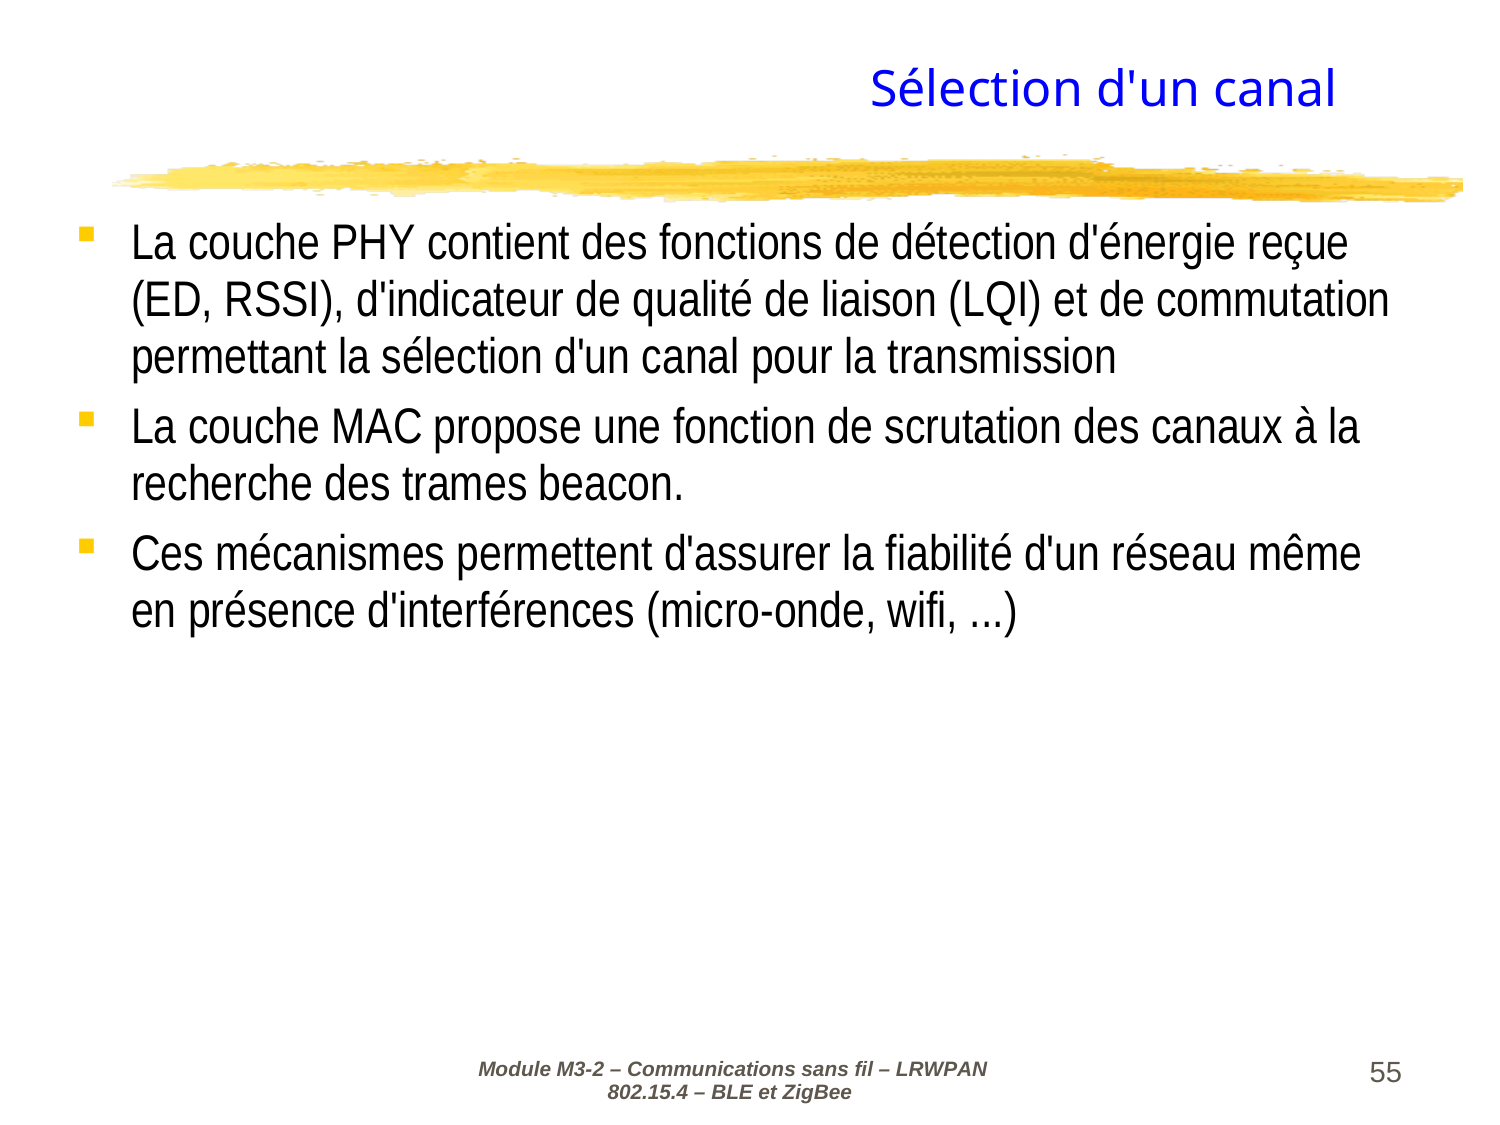

# Sélection d'un canal
La couche PHY contient des fonctions de détection d'énergie reçue (ED, RSSI), d'indicateur de qualité de liaison (LQI) et de commutation permettant la sélection d'un canal pour la transmission
La couche MAC propose une fonction de scrutation des canaux à la recherche des trames beacon.
Ces mécanismes permettent d'assurer la fiabilité d'un réseau même en présence d'interférences (micro-onde, wifi, ...)
55